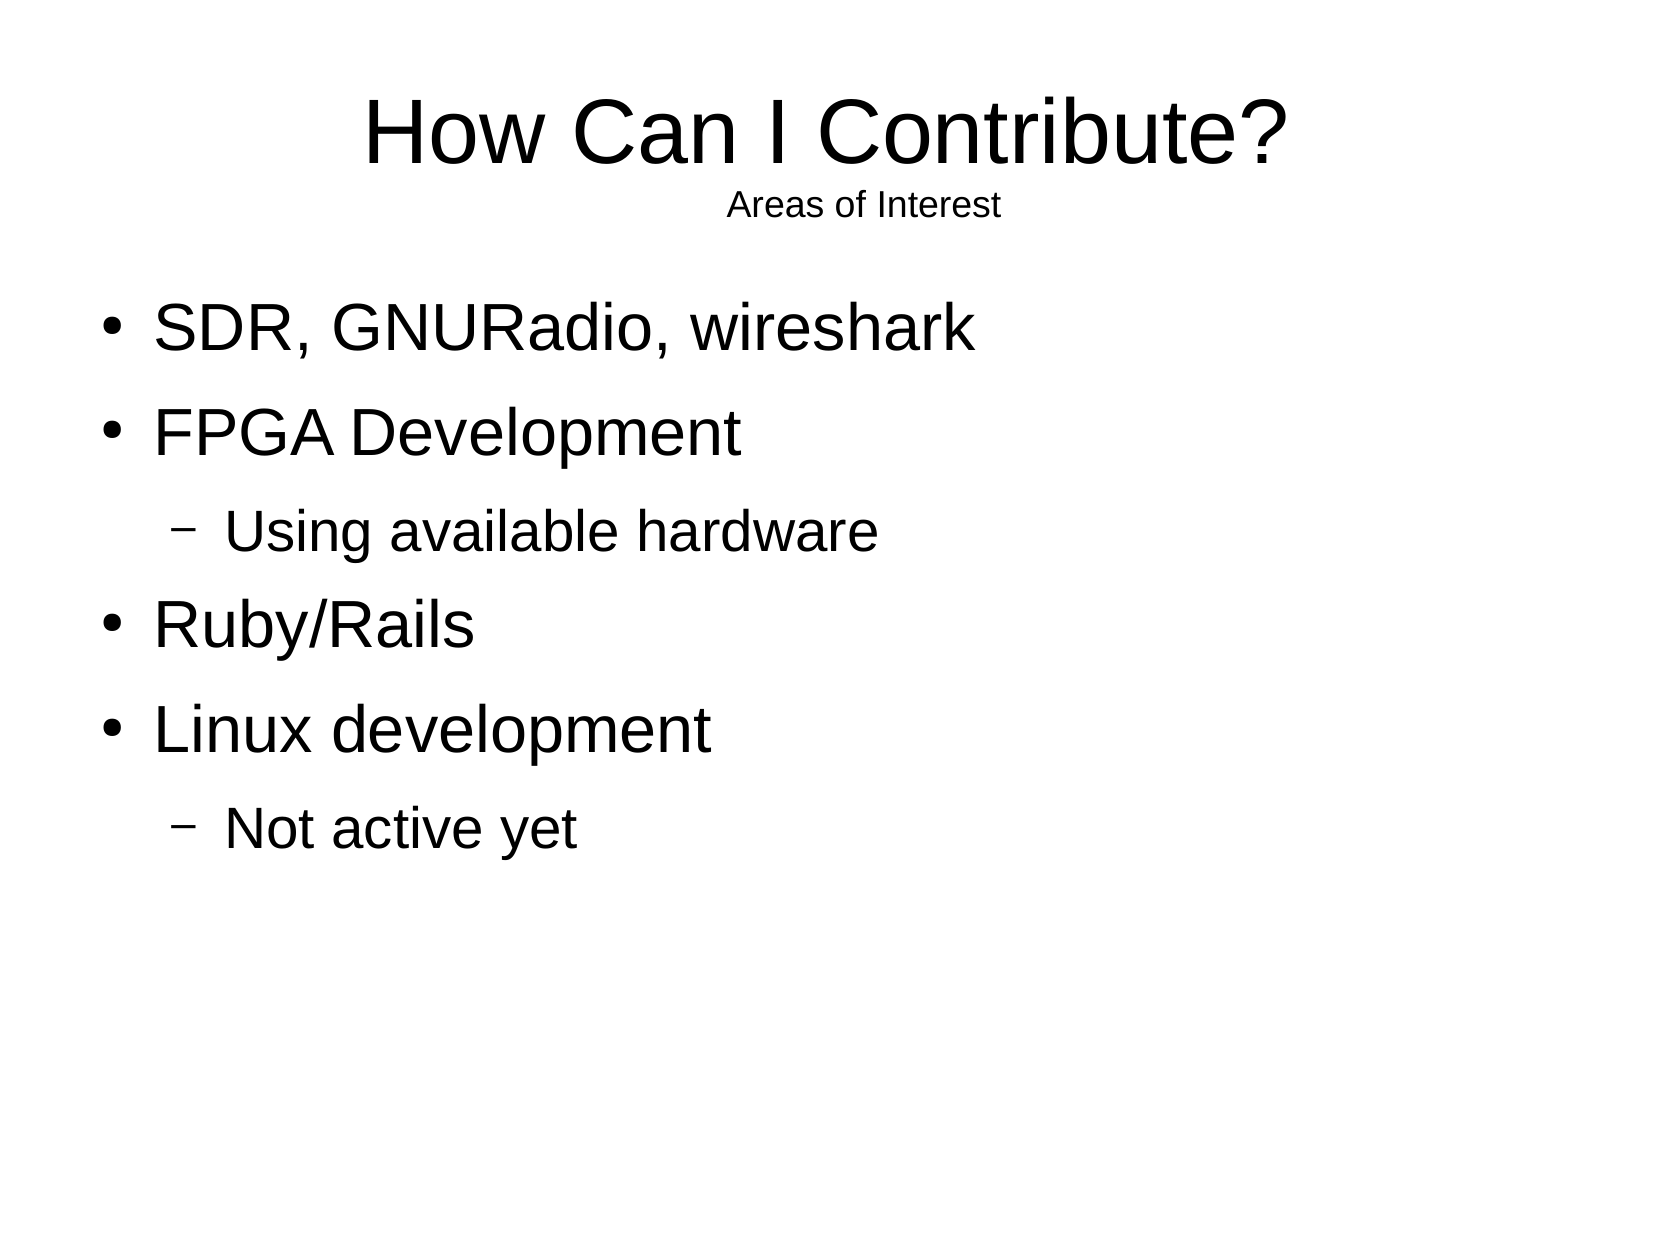

# How Can I Contribute? Areas of Interest
SDR, GNURadio, wireshark
FPGA Development
Using available hardware
Ruby/Rails
Linux development
Not active yet